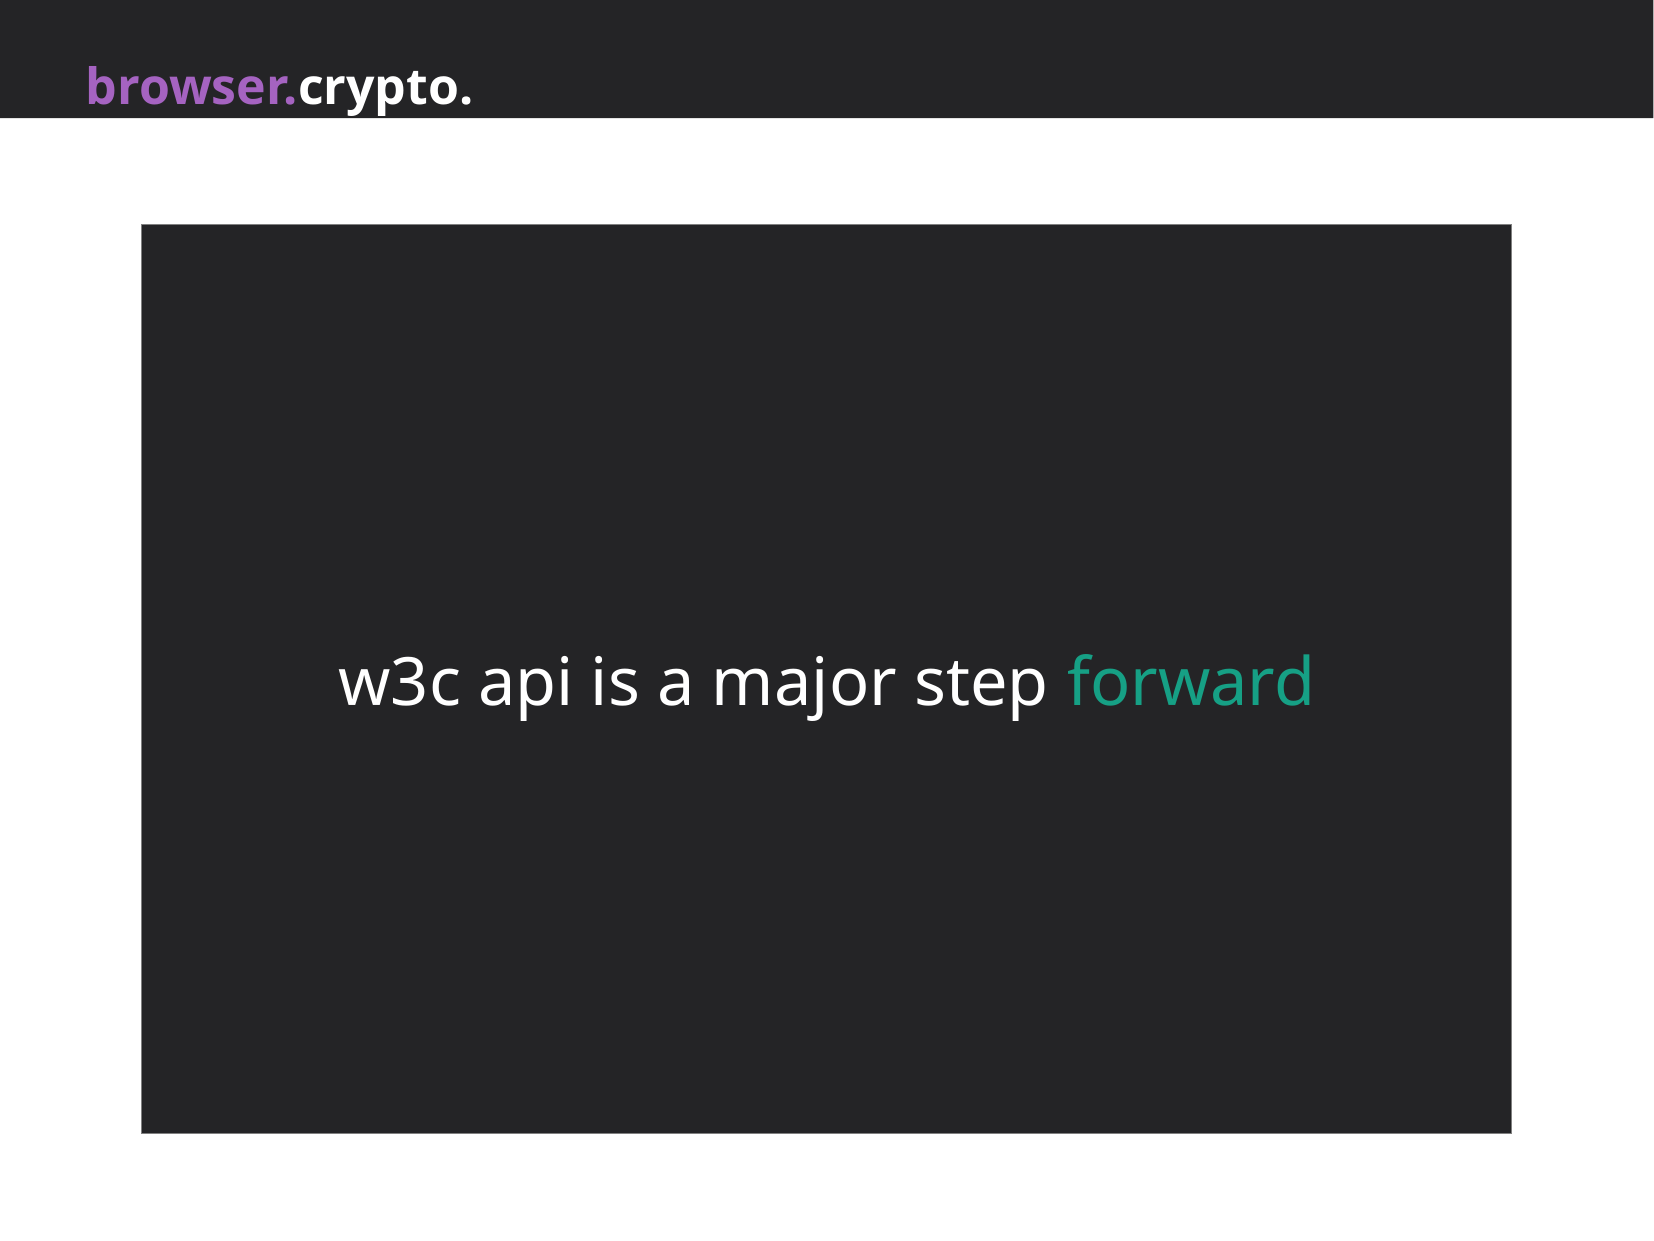

browser.crypto.
w3c api is a major step forward